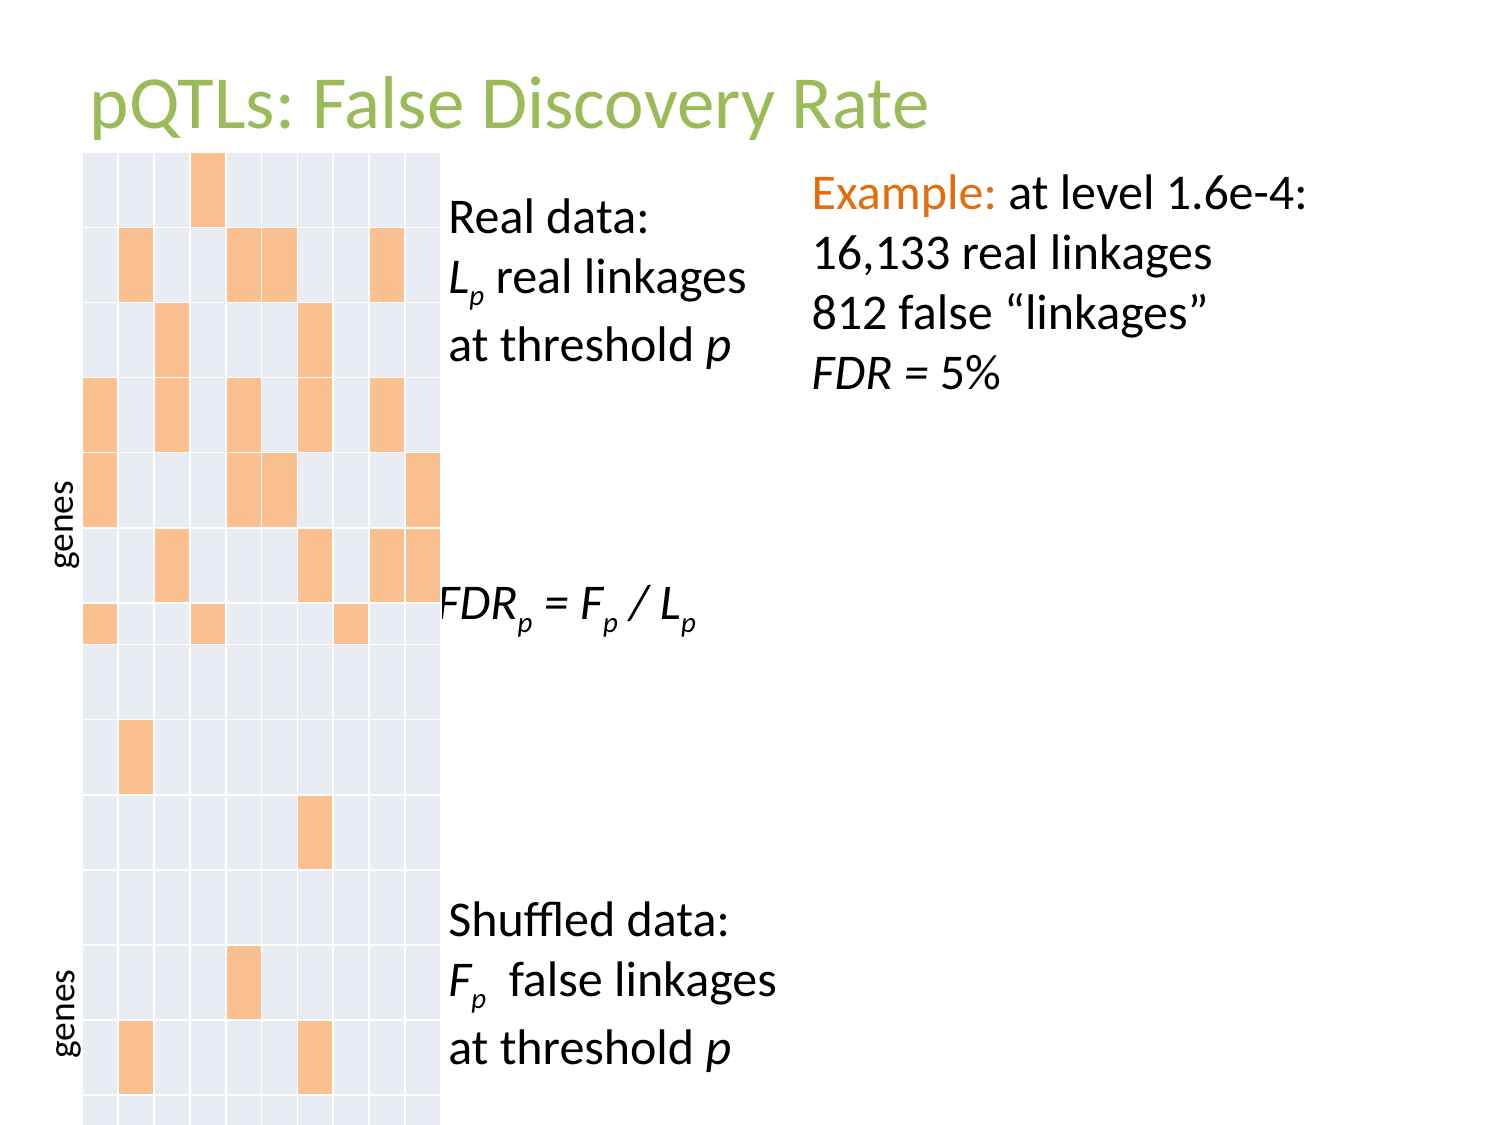

pQTLs: False Discovery Rate
| | | | | | | | | | |
| --- | --- | --- | --- | --- | --- | --- | --- | --- | --- |
| | | | | | | | | | |
| | | | | | | | | | |
| | | | | | | | | | |
| | | | | | | | | | |
| | | | | | | | | | |
| | | | | | | | | | |
Example: at level 1.6e-4:
16,133 real linkages
812 false “linkages”
FDR = 5%
Real data:
Lp real linkages
at threshold p
genes
markers
FDRp = Fp / Lp
| | | | | | | | | | |
| --- | --- | --- | --- | --- | --- | --- | --- | --- | --- |
| | | | | | | | | | |
| | | | | | | | | | |
| | | | | | | | | | |
| | | | | | | | | | |
| | | | | | | | | | |
| | | | | | | | | | |
Shuffled data:
Fp false linkages
at threshold p
genes
markers